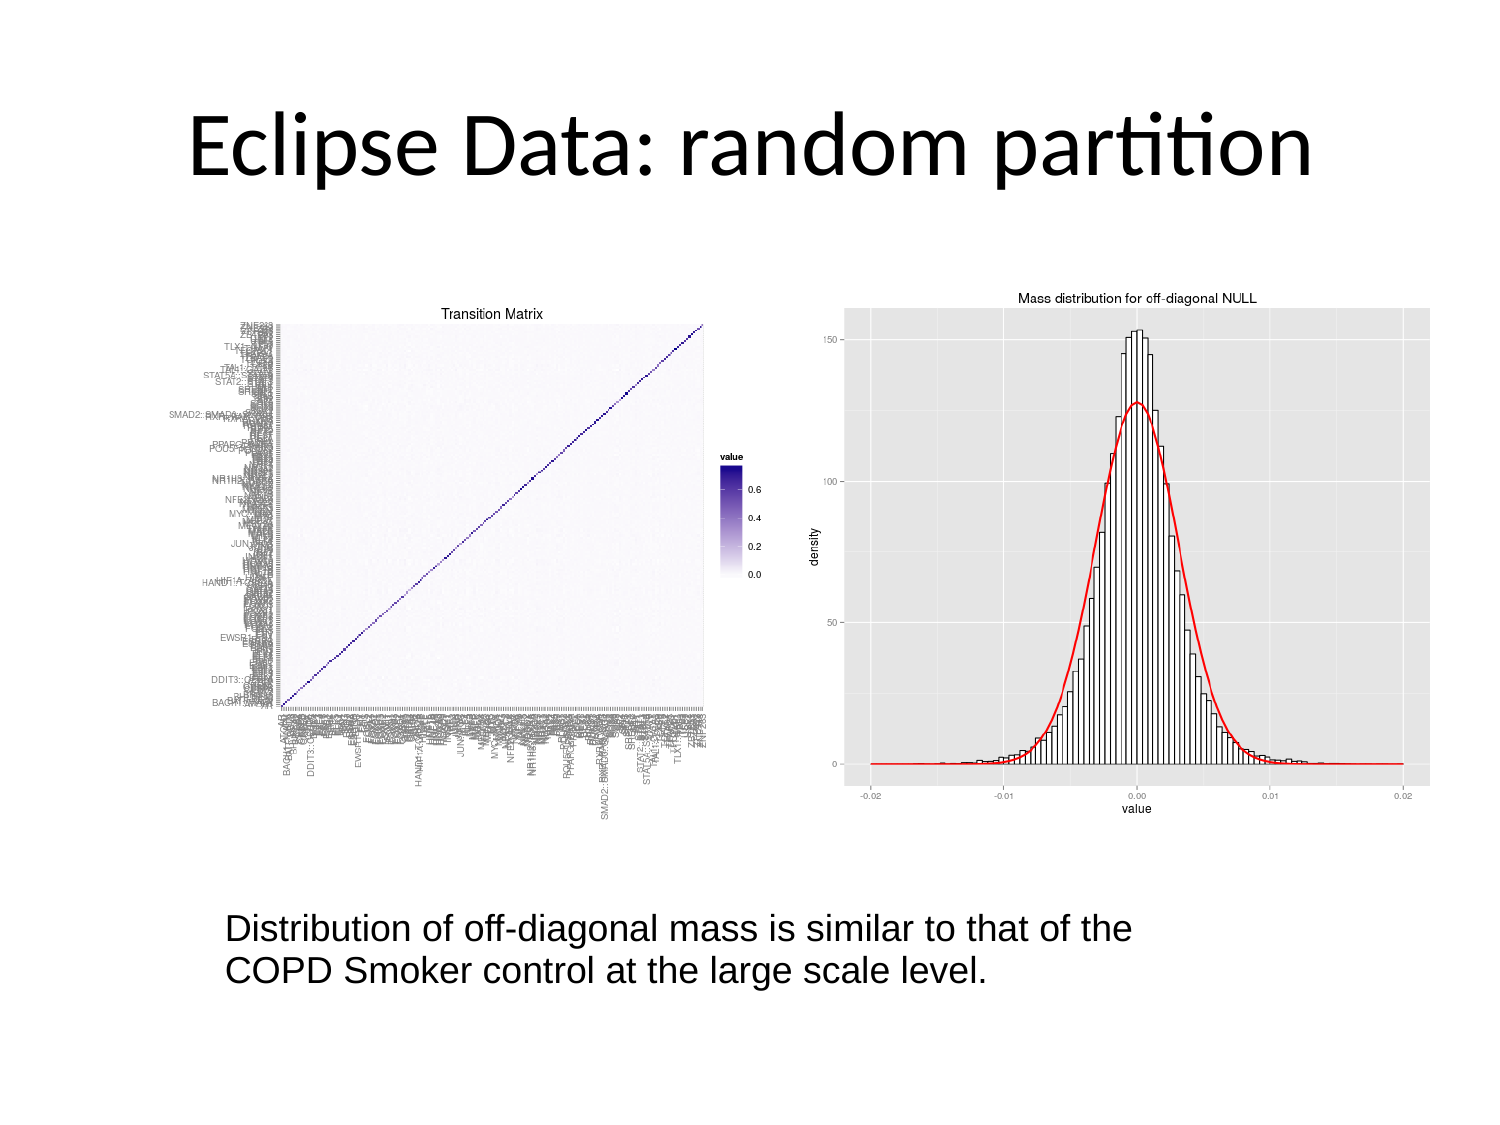

# Eclipse Data: random partition
Distribution of off-diagonal mass is similar to that of the COPD Smoker control at the large scale level.